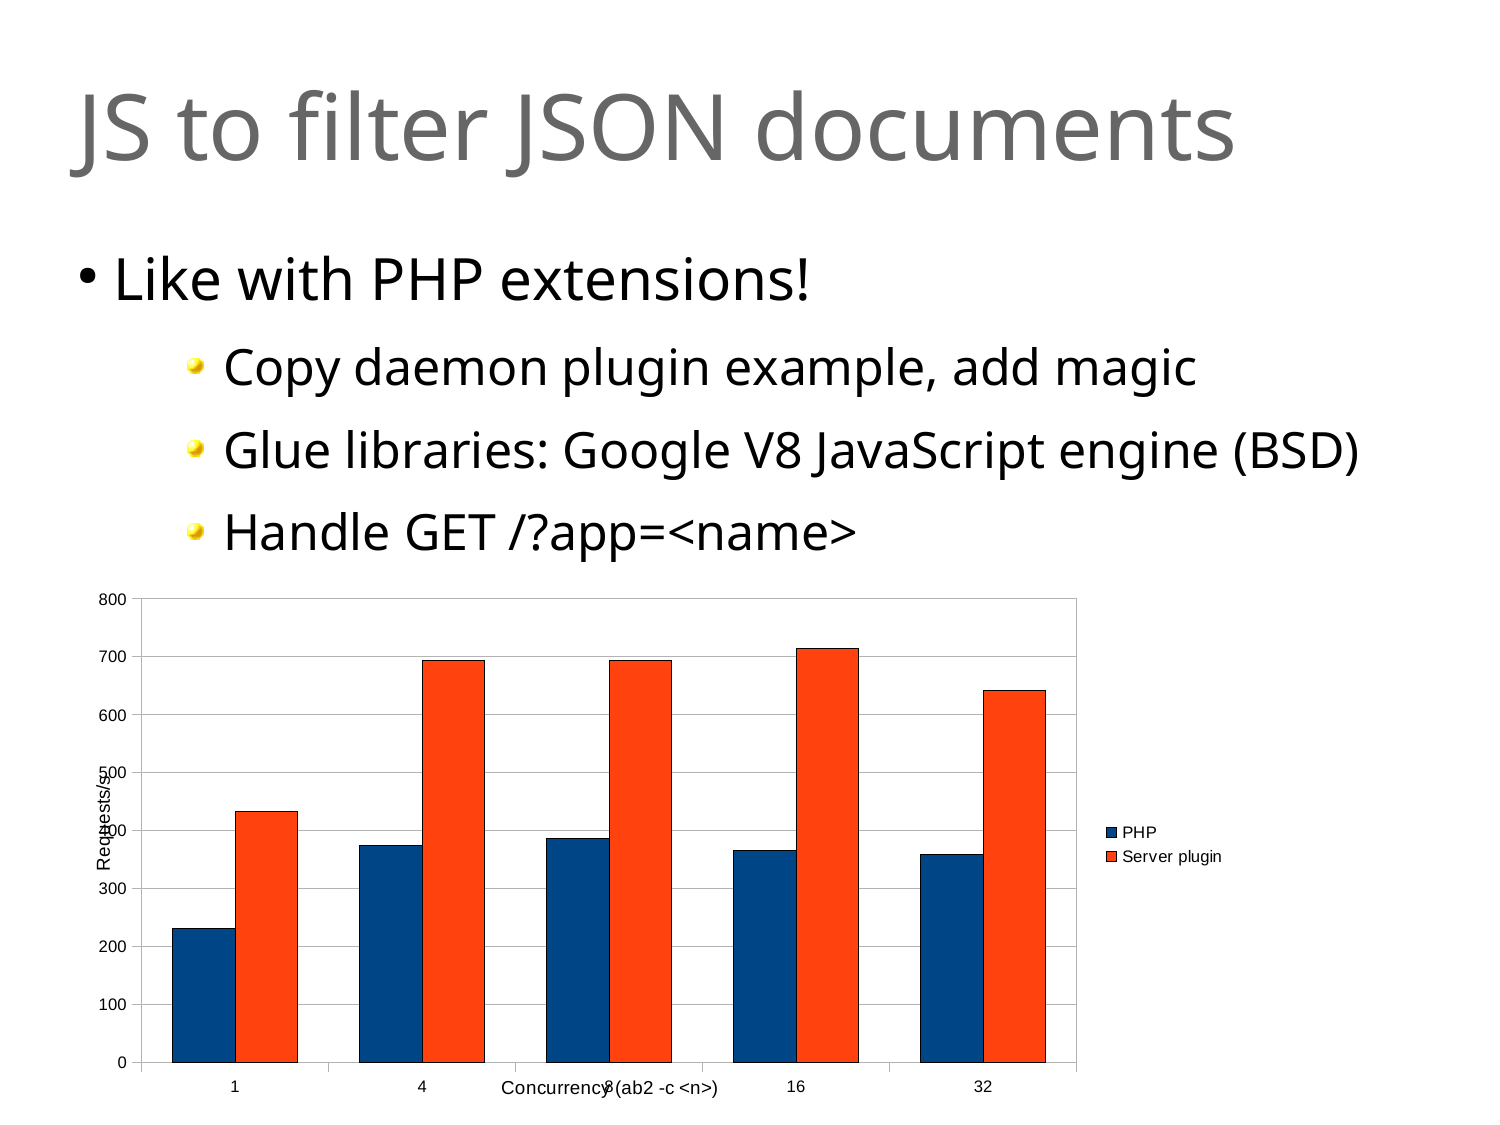

JS to filter JSON documents
# Like with PHP extensions!
Copy daemon plugin example, add magic
Glue libraries: Google V8 JavaScript engine (BSD)
Handle GET /?app=<name>
### Chart
| Category | PHP | Server plugin |
|---|---|---|
| 1 | 231.0 | 433.0 |
| 4 | 374.0 | 693.0 |
| 8 | 386.0 | 693.0 |
| 16 | 366.0 | 714.0 |
| 32 | 358.0 | 641.0 |